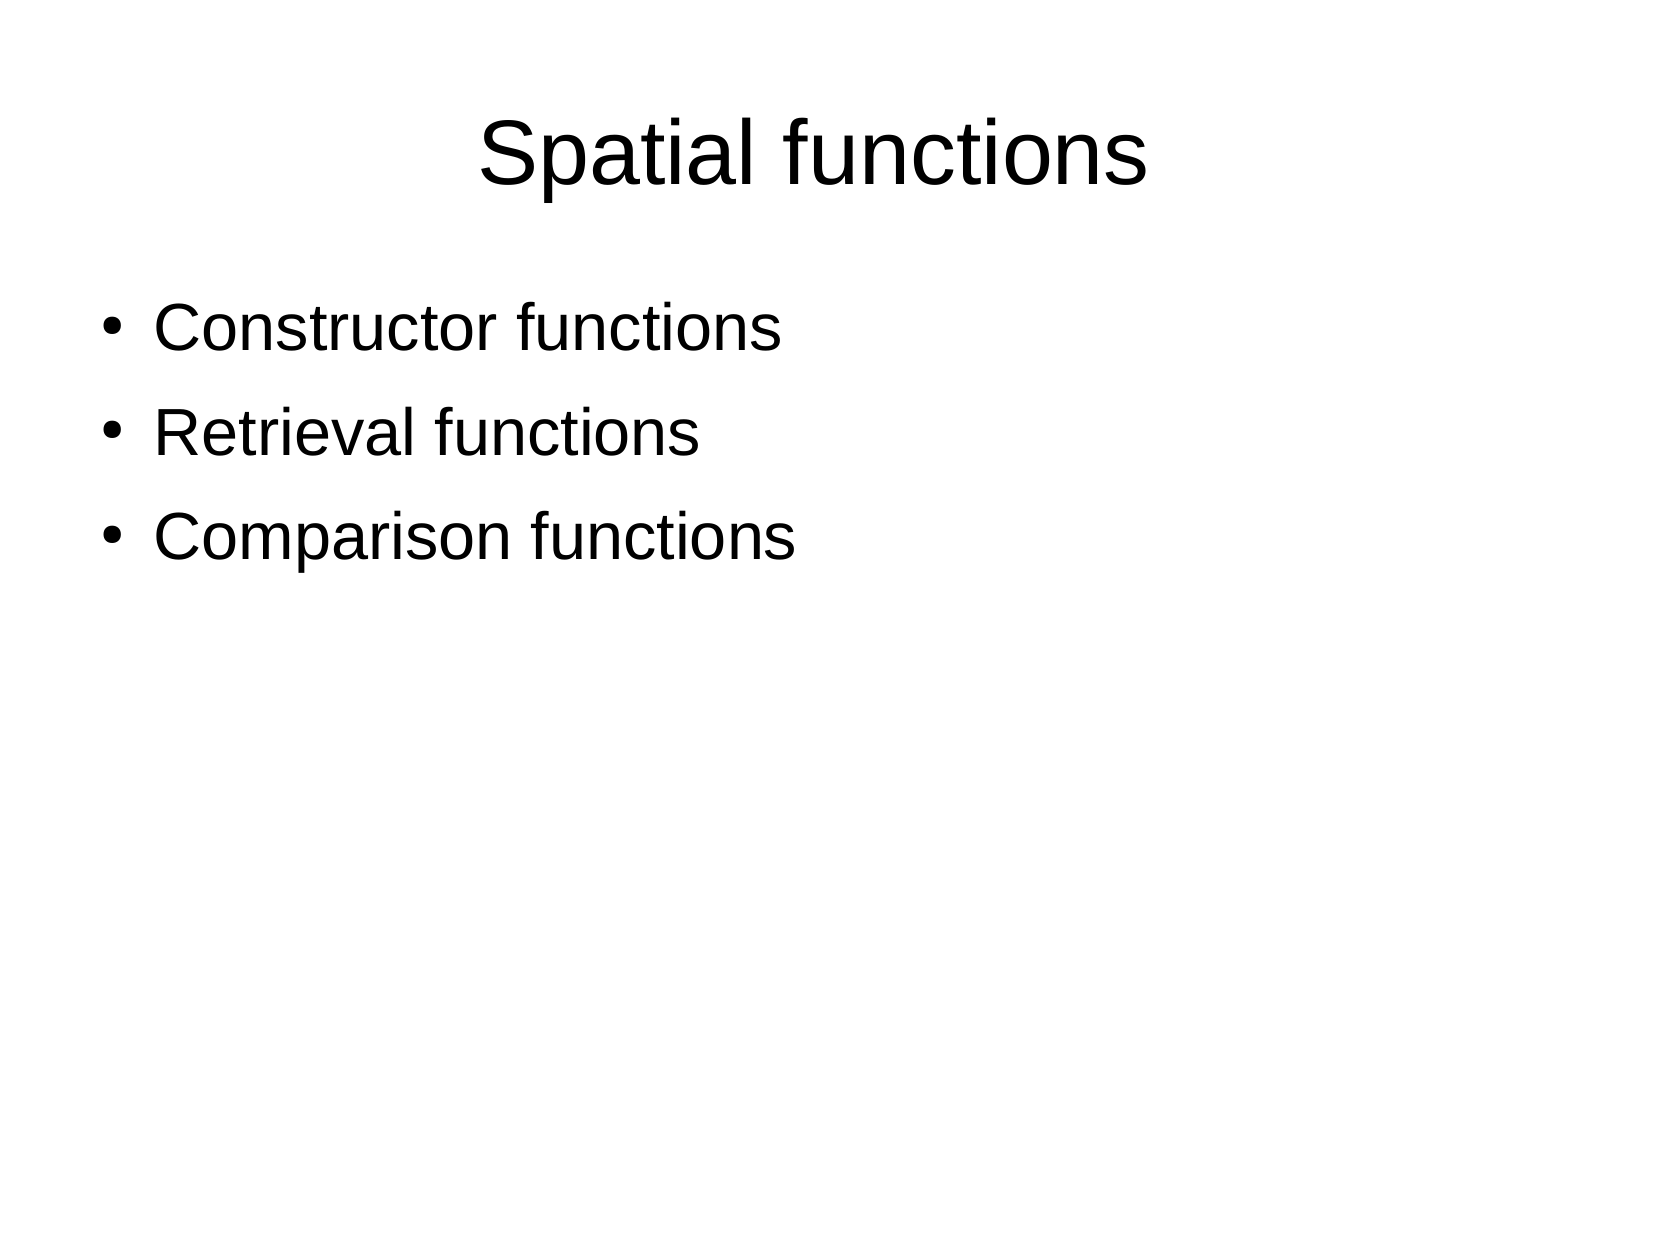

# Spatial functions
Constructor functions
Retrieval functions
Comparison functions